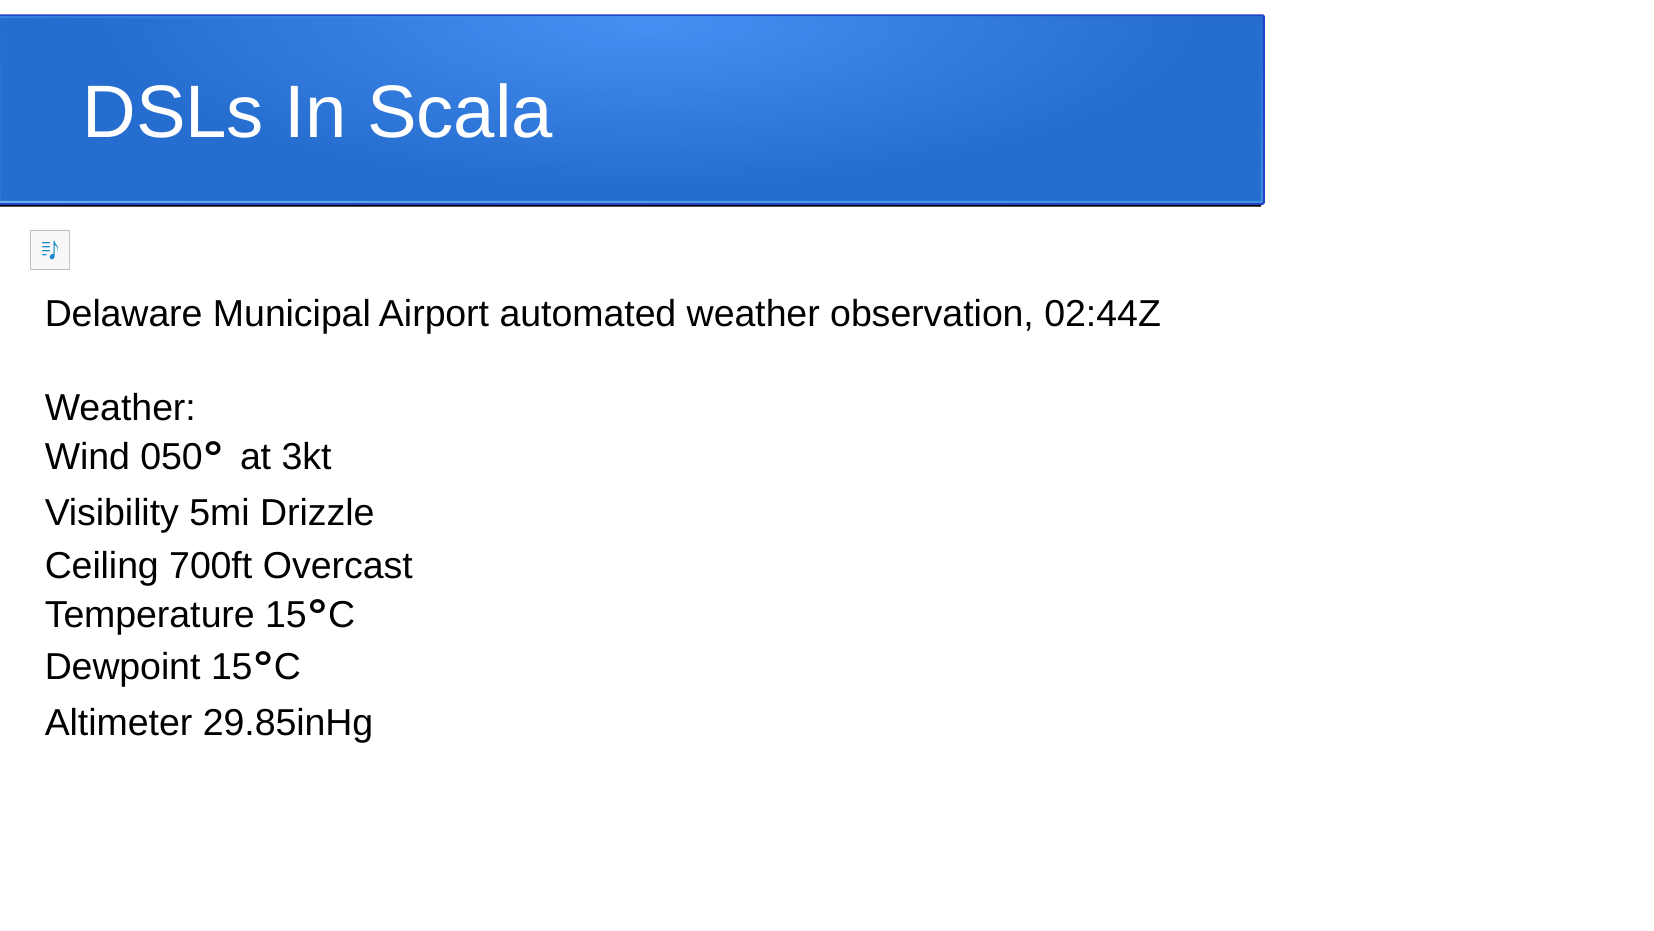

# DSLs In Scala
Delaware Municipal Airport automated weather observation, 02:44Z
Weather:
Wind 050॰ at 3kt
Visibility 5mi Drizzle
Ceiling 700ft Overcast
Temperature 15॰C
Dewpoint 15॰C
Altimeter 29.85inHg